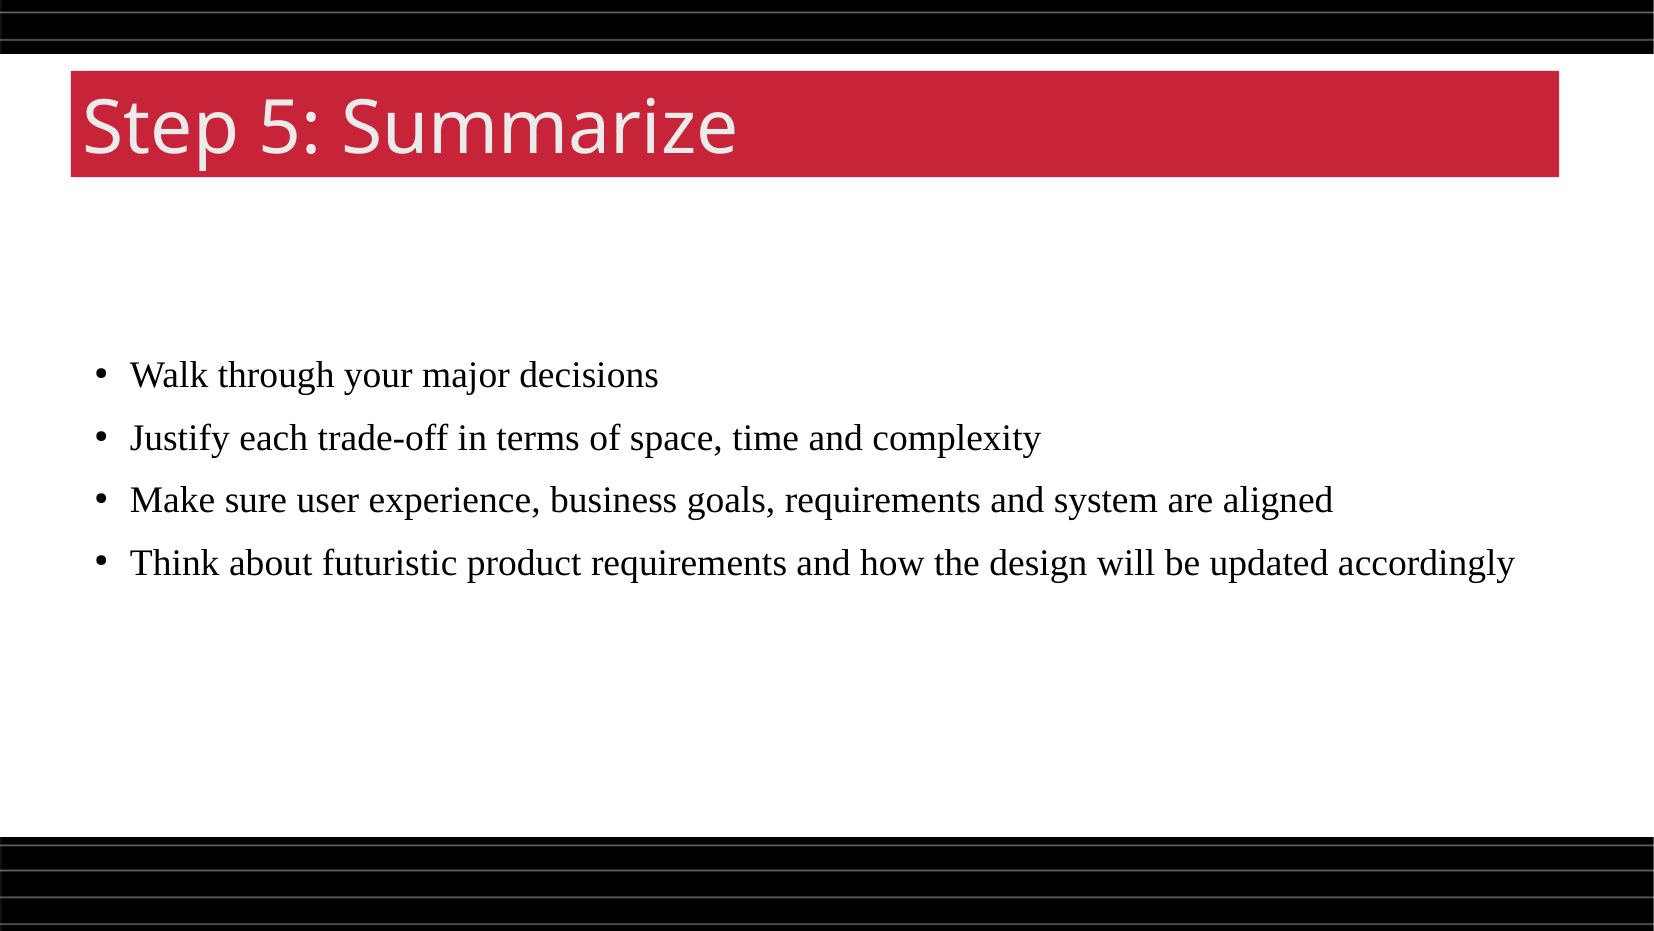

# Step 5: Summarize
Walk through your major decisions
Justify each trade-off in terms of space, time and complexity
Make sure user experience, business goals, requirements and system are aligned
Think about futuristic product requirements and how the design will be updated accordingly